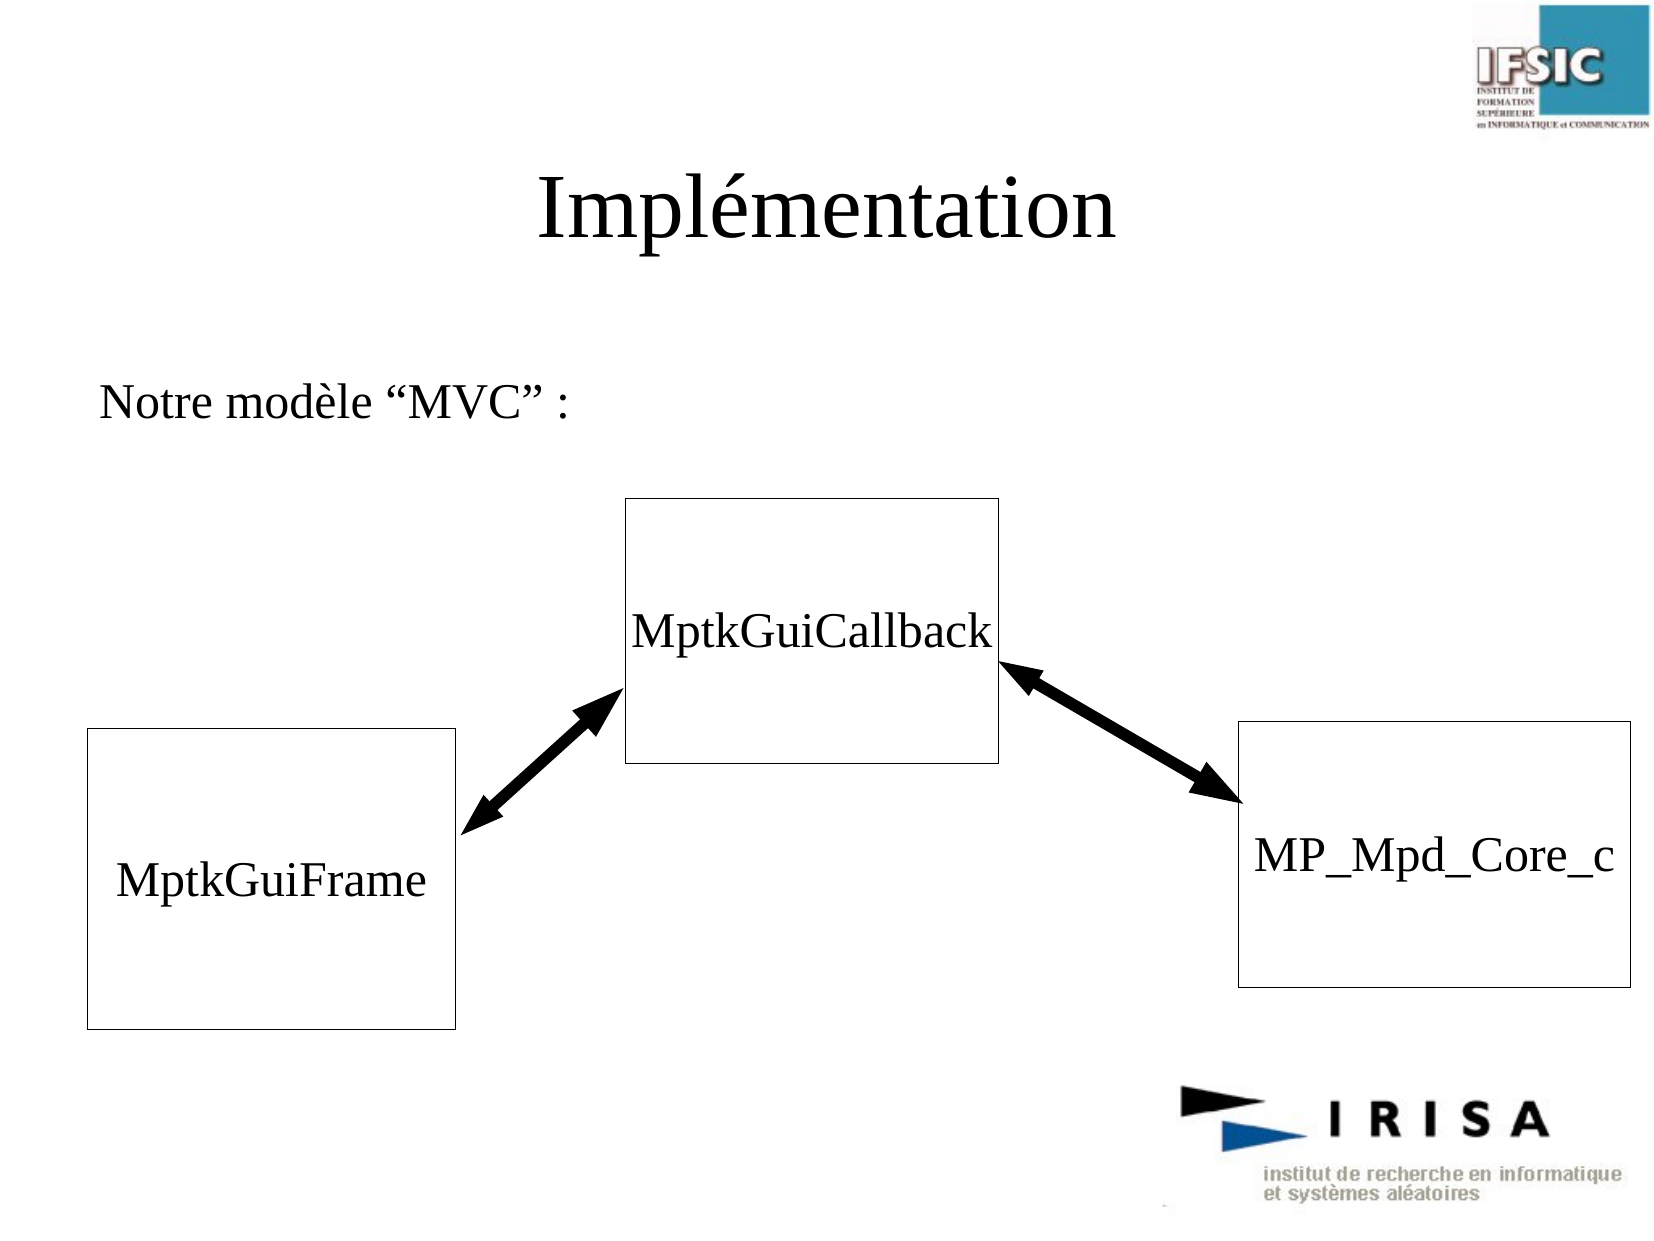

# Implémentation
Notre modèle “MVC” :
MptkGuiCallback
MP_Mpd_Core_c
MptkGuiFrame